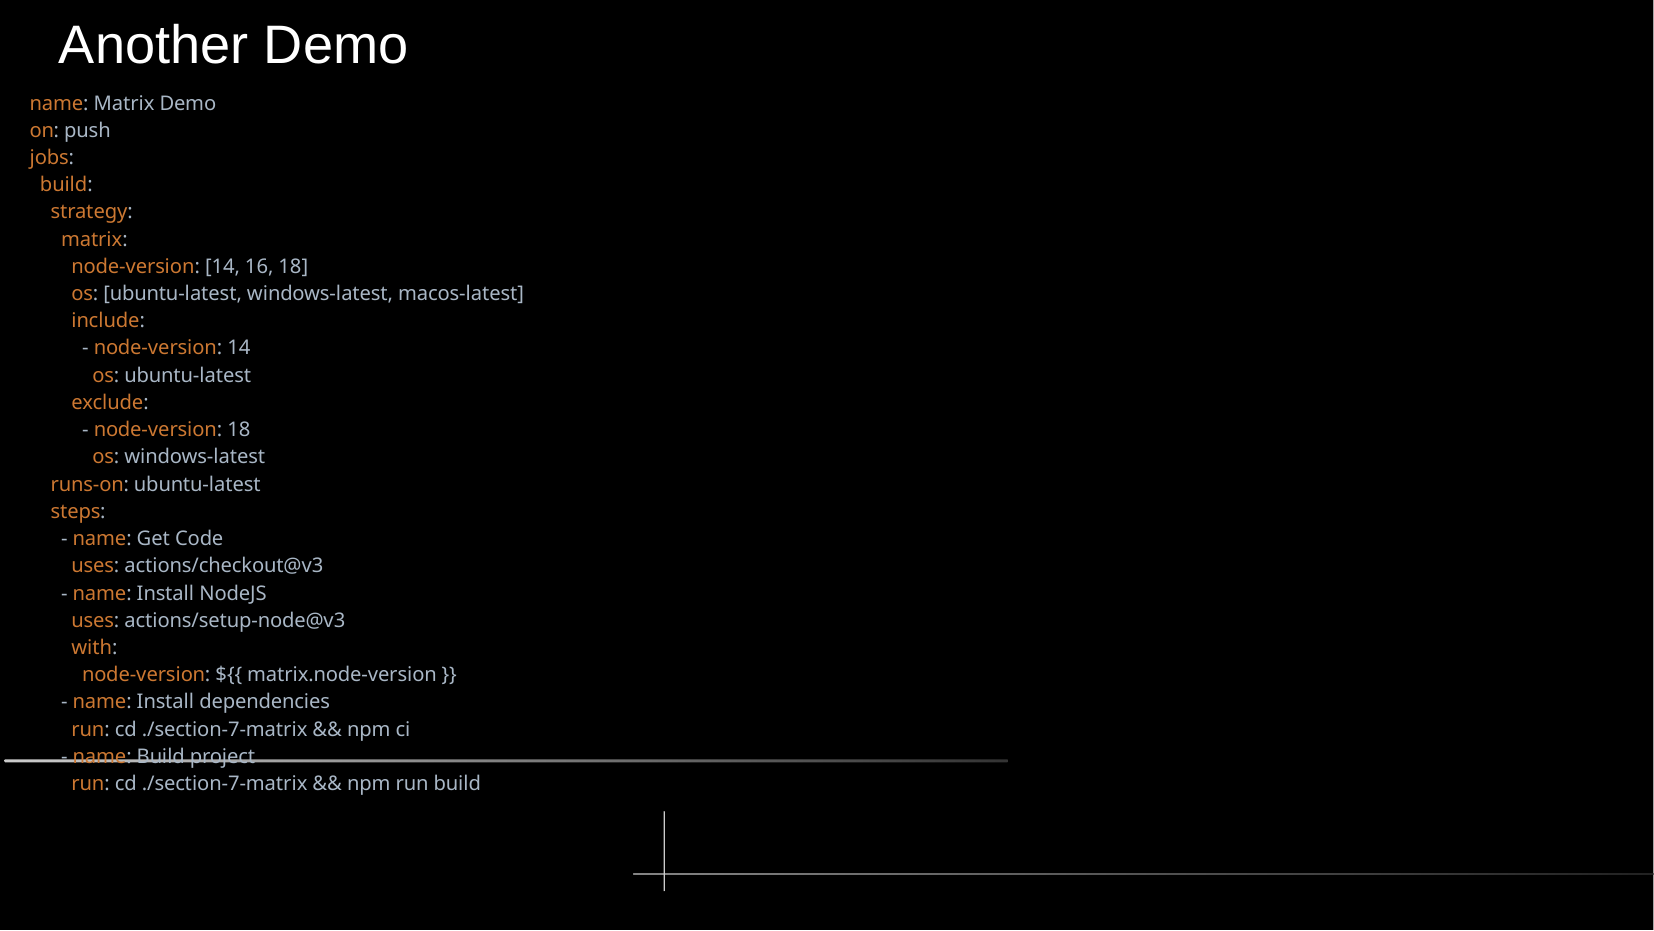

# Another Demo
name: Matrix Demo
on: push
jobs:
 build:
 strategy:
 matrix:
 node-version: [14, 16, 18]
 os: [ubuntu-latest, windows-latest, macos-latest]
 include:
 - node-version: 14
 os: ubuntu-latest
 exclude:
 - node-version: 18
 os: windows-latest
 runs-on: ubuntu-latest
 steps:
 - name: Get Code
 uses: actions/checkout@v3
 - name: Install NodeJS
 uses: actions/setup-node@v3
 with:
 node-version: ${{ matrix.node-version }}
 - name: Install dependencies
 run: cd ./section-7-matrix && npm ci
 - name: Build project
 run: cd ./section-7-matrix && npm run build